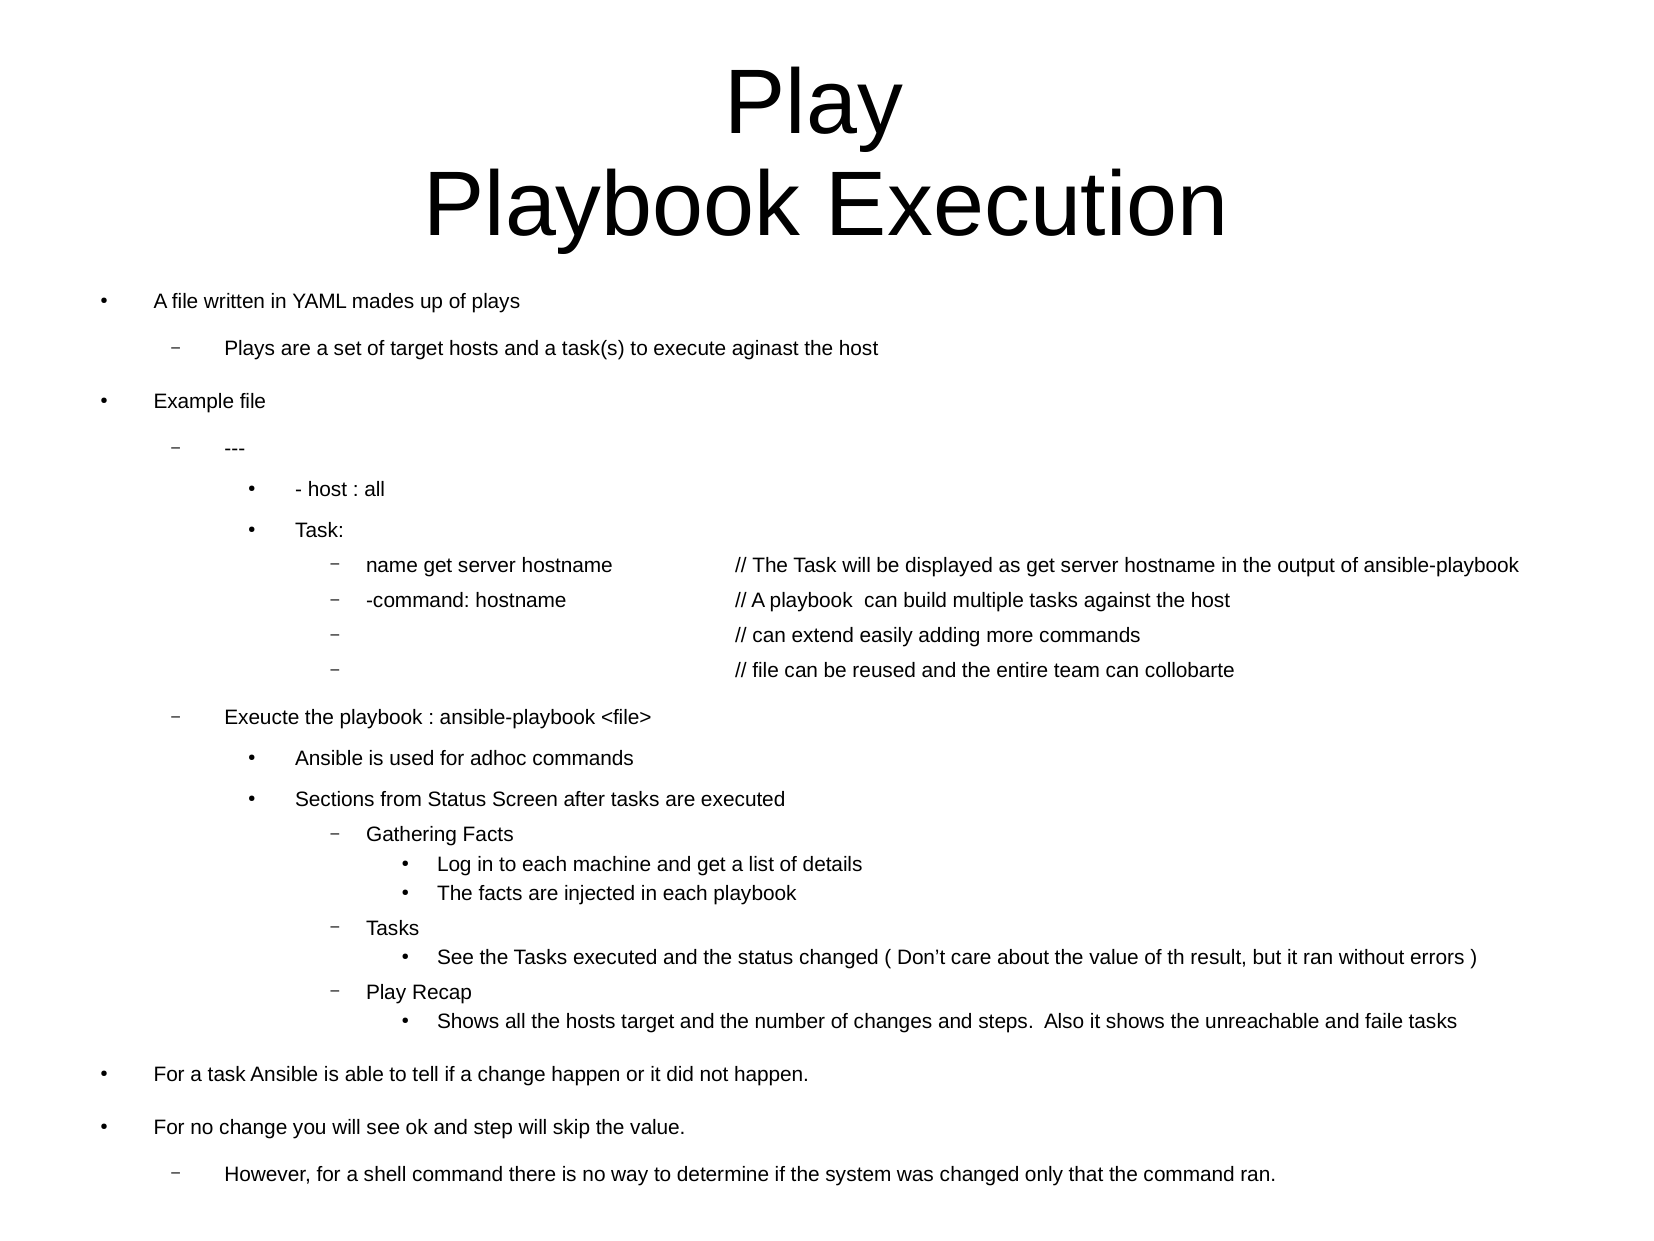

# Play Playbook Execution
A file written in YAML mades up of plays
Plays are a set of target hosts and a task(s) to execute aginast the host
Example file
---
- host : all
Task:
name get server hostname		// The Task will be displayed as get server hostname in the output of ansible-playbook
-command: hostname			// A playbook can build multiple tasks against the host
 					// can extend easily adding more commands
 					// file can be reused and the entire team can collobarte
Exeucte the playbook : ansible-playbook <file>
Ansible is used for adhoc commands
Sections from Status Screen after tasks are executed
Gathering Facts
Log in to each machine and get a list of details
The facts are injected in each playbook
Tasks
See the Tasks executed and the status changed ( Don’t care about the value of th result, but it ran without errors )
Play Recap
Shows all the hosts target and the number of changes and steps. Also it shows the unreachable and faile tasks
For a task Ansible is able to tell if a change happen or it did not happen.
For no change you will see ok and step will skip the value.
However, for a shell command there is no way to determine if the system was changed only that the command ran.